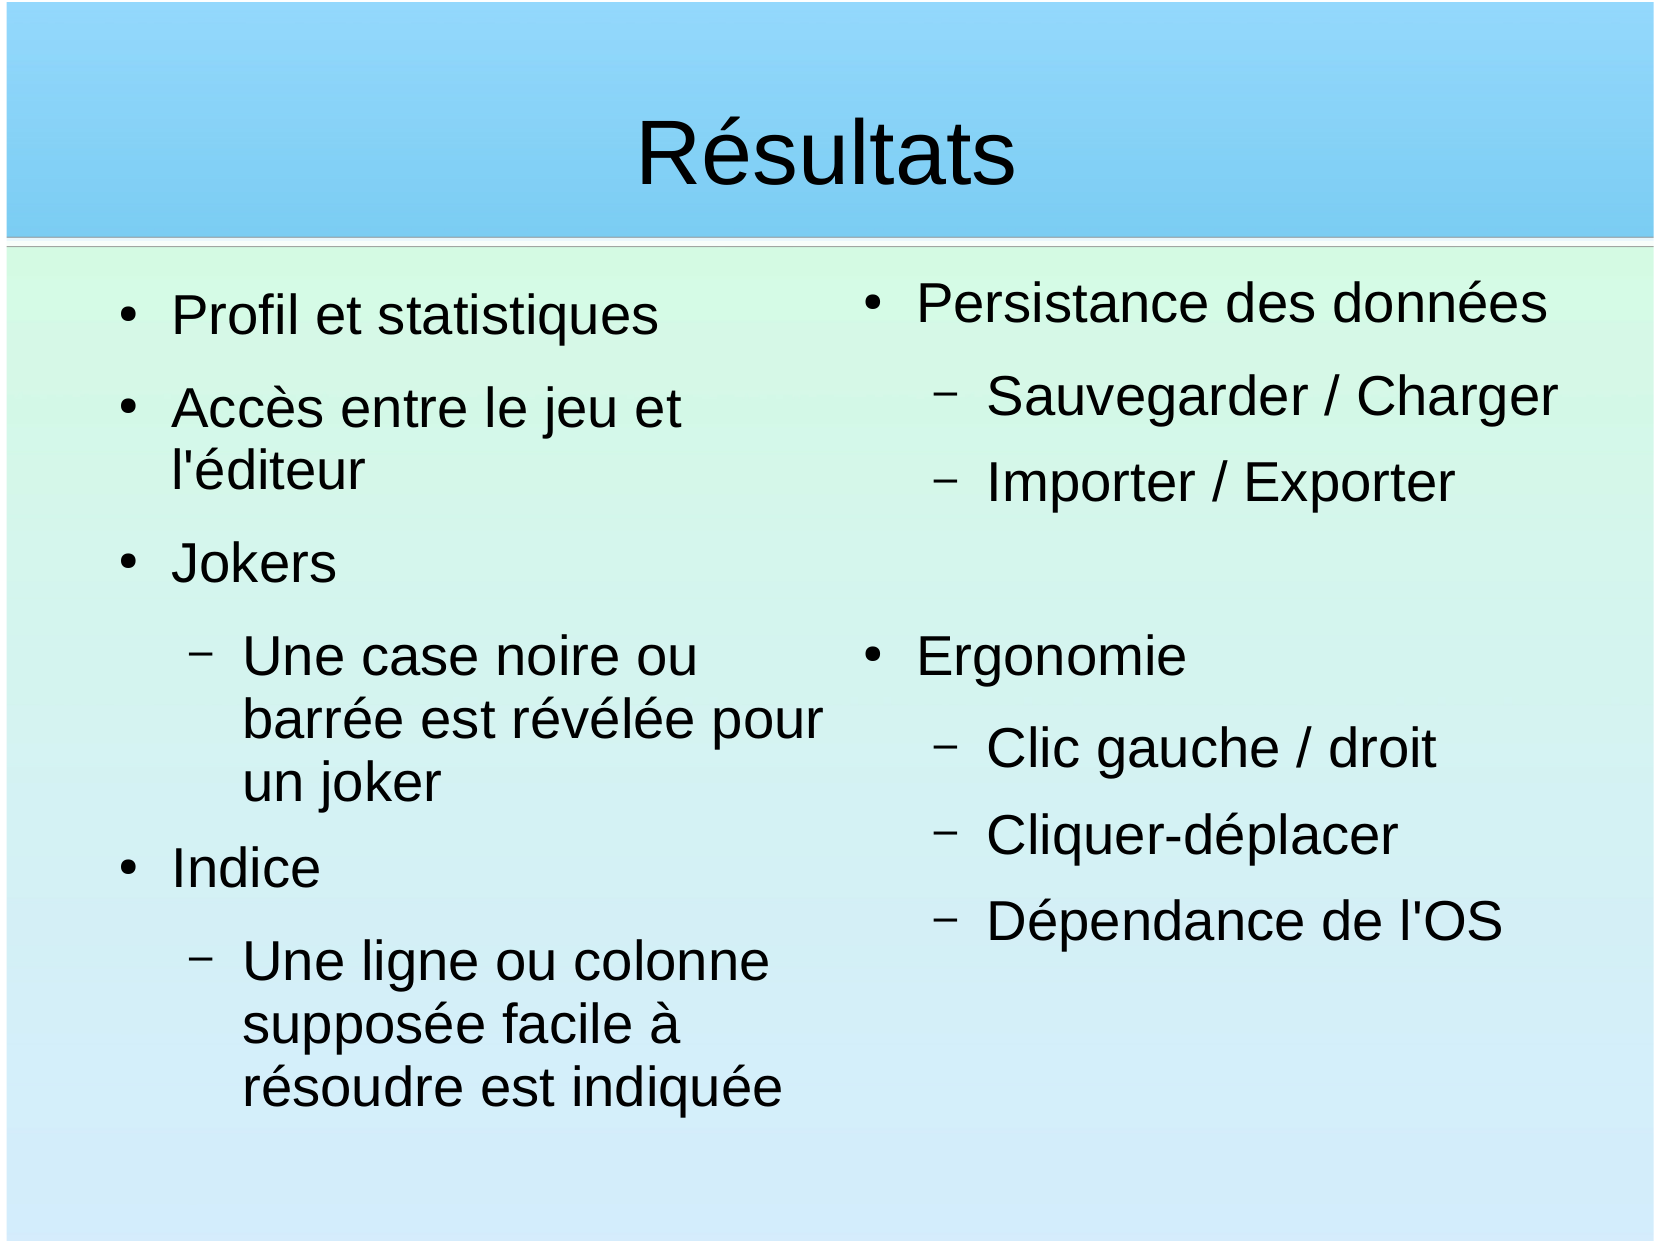

# Résultats
Persistance des données
Sauvegarder / Charger
Importer / Exporter
Ergonomie
Clic gauche / droit
Cliquer-déplacer
Dépendance de l'OS
Profil et statistiques
Accès entre le jeu et l'éditeur
Jokers
Une case noire ou barrée est révélée pour un joker
Indice
Une ligne ou colonne supposée facile à résoudre est indiquée
11